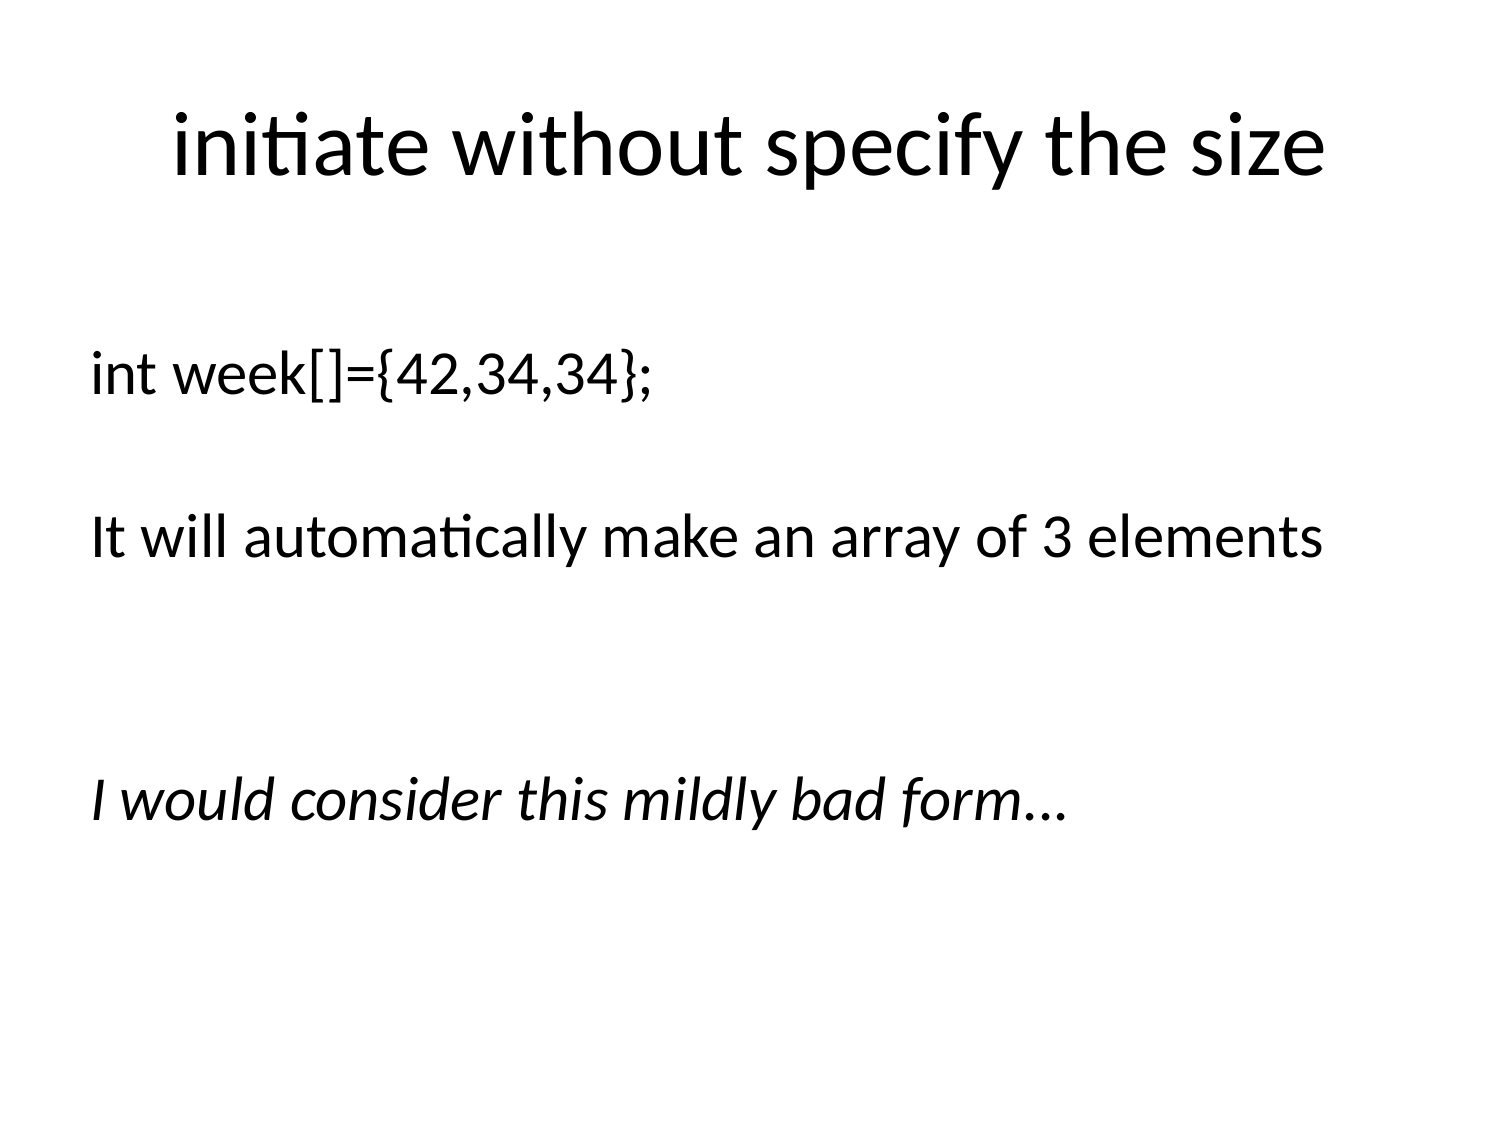

# initiate without specify the size
int week[]={42,34,34};
It will automatically make an array of 3 elements
I would consider this mildly bad form...